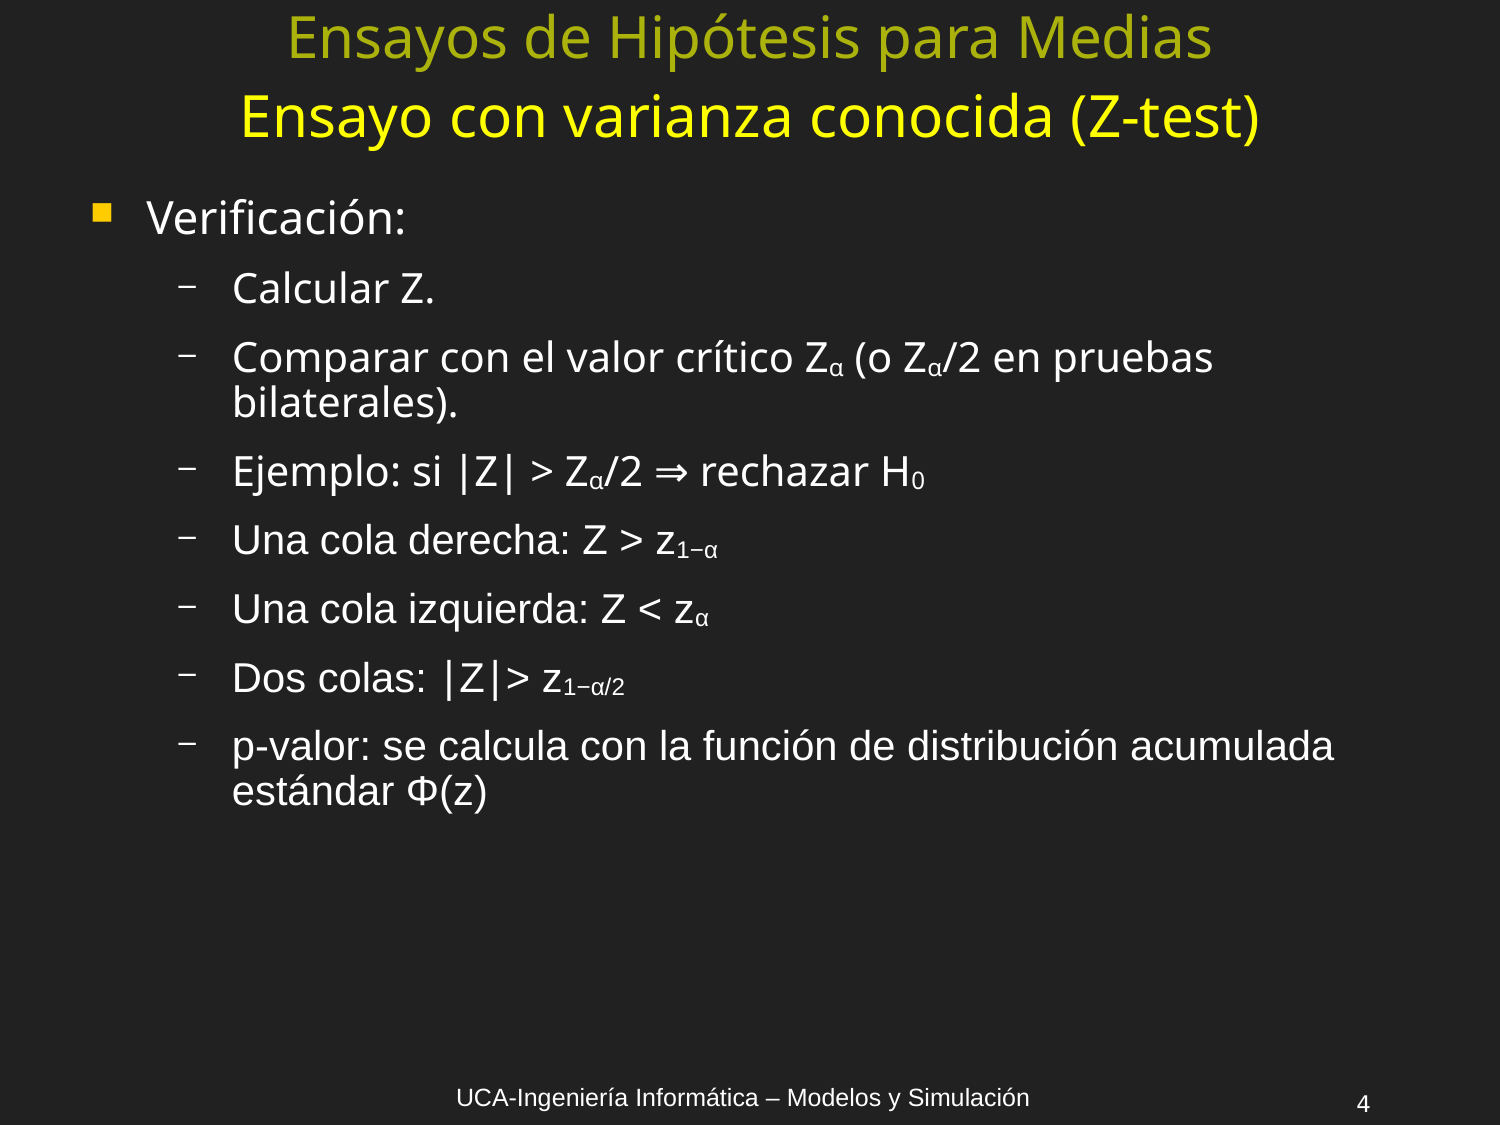

# Ensayos de Hipótesis para Medias Ensayo con varianza conocida (Z-test)
Verificación:
Calcular Z.
Comparar con el valor crítico Zα (o Zα/2 en pruebas bilaterales).
Ejemplo: si ∣Z∣ > Zα/2 ⇒ rechazar H0
Una cola derecha: Z > z1−α
Una cola izquierda: Z < zα
Dos colas: ∣Z∣> z1−α/2
p-valor: se calcula con la función de distribución acumulada estándar Φ(z)